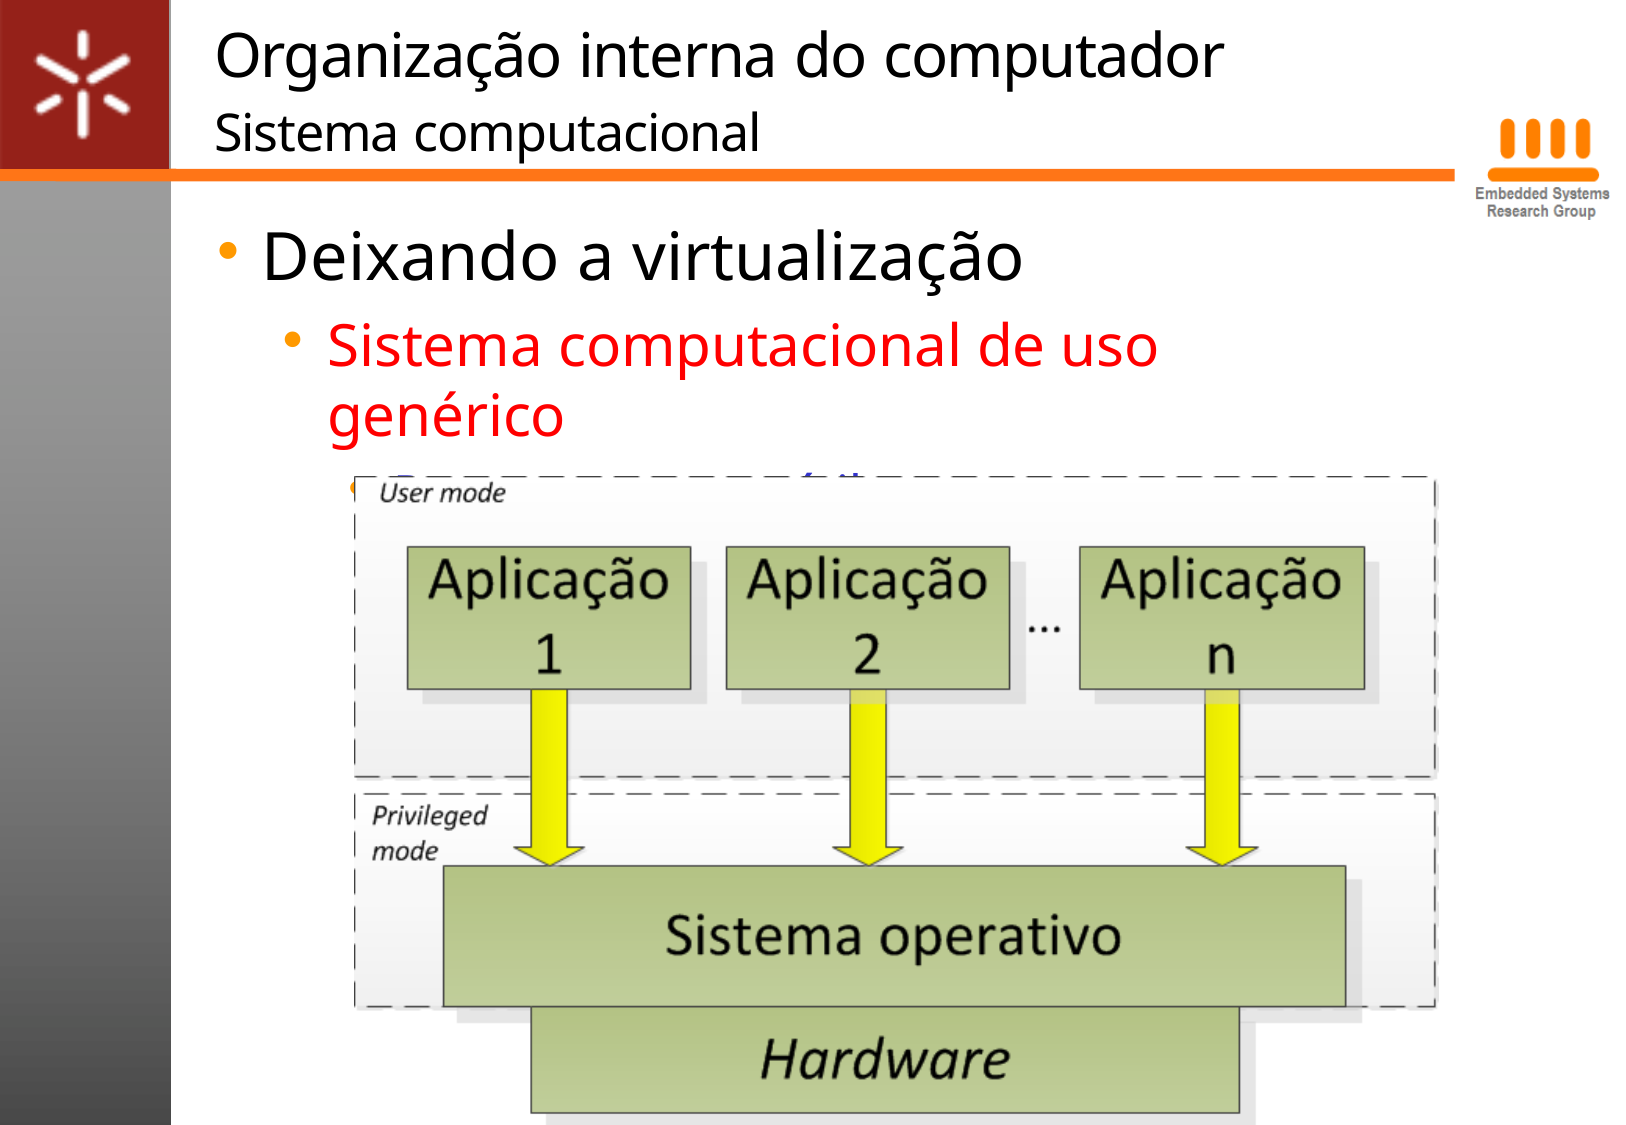

# Organização interna do computador Sistema computacional
Deixando a virtualização
Sistema computacional de uso genérico
P.ex o nosso portátil